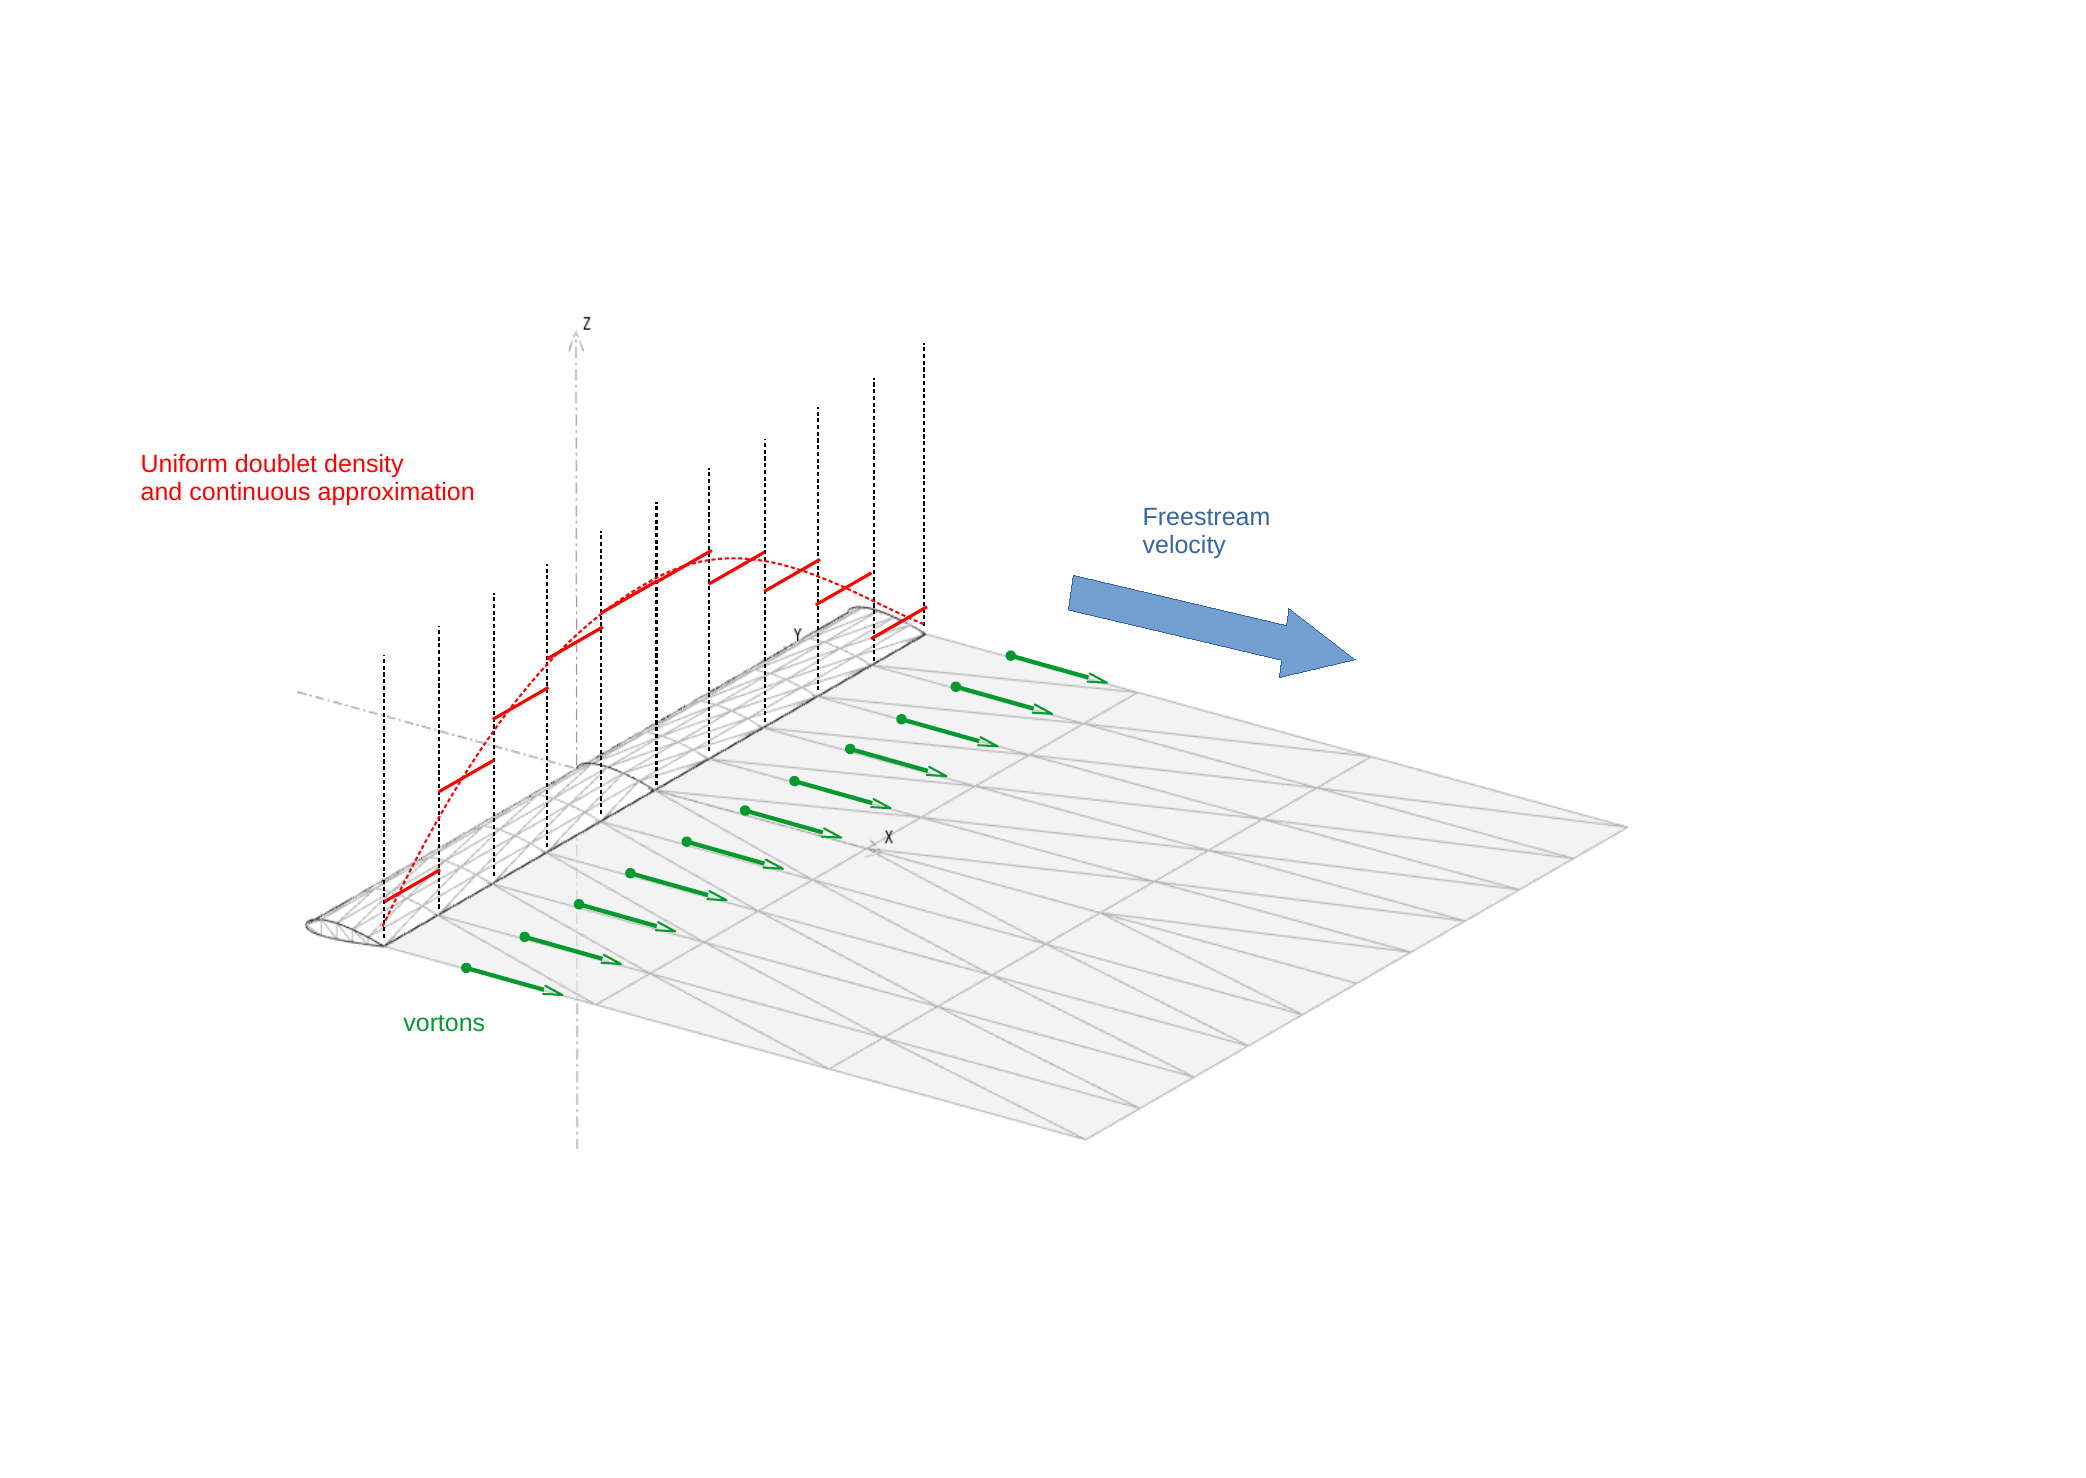

Uniform doublet density
and continuous approximation
Freestream velocity
vortons